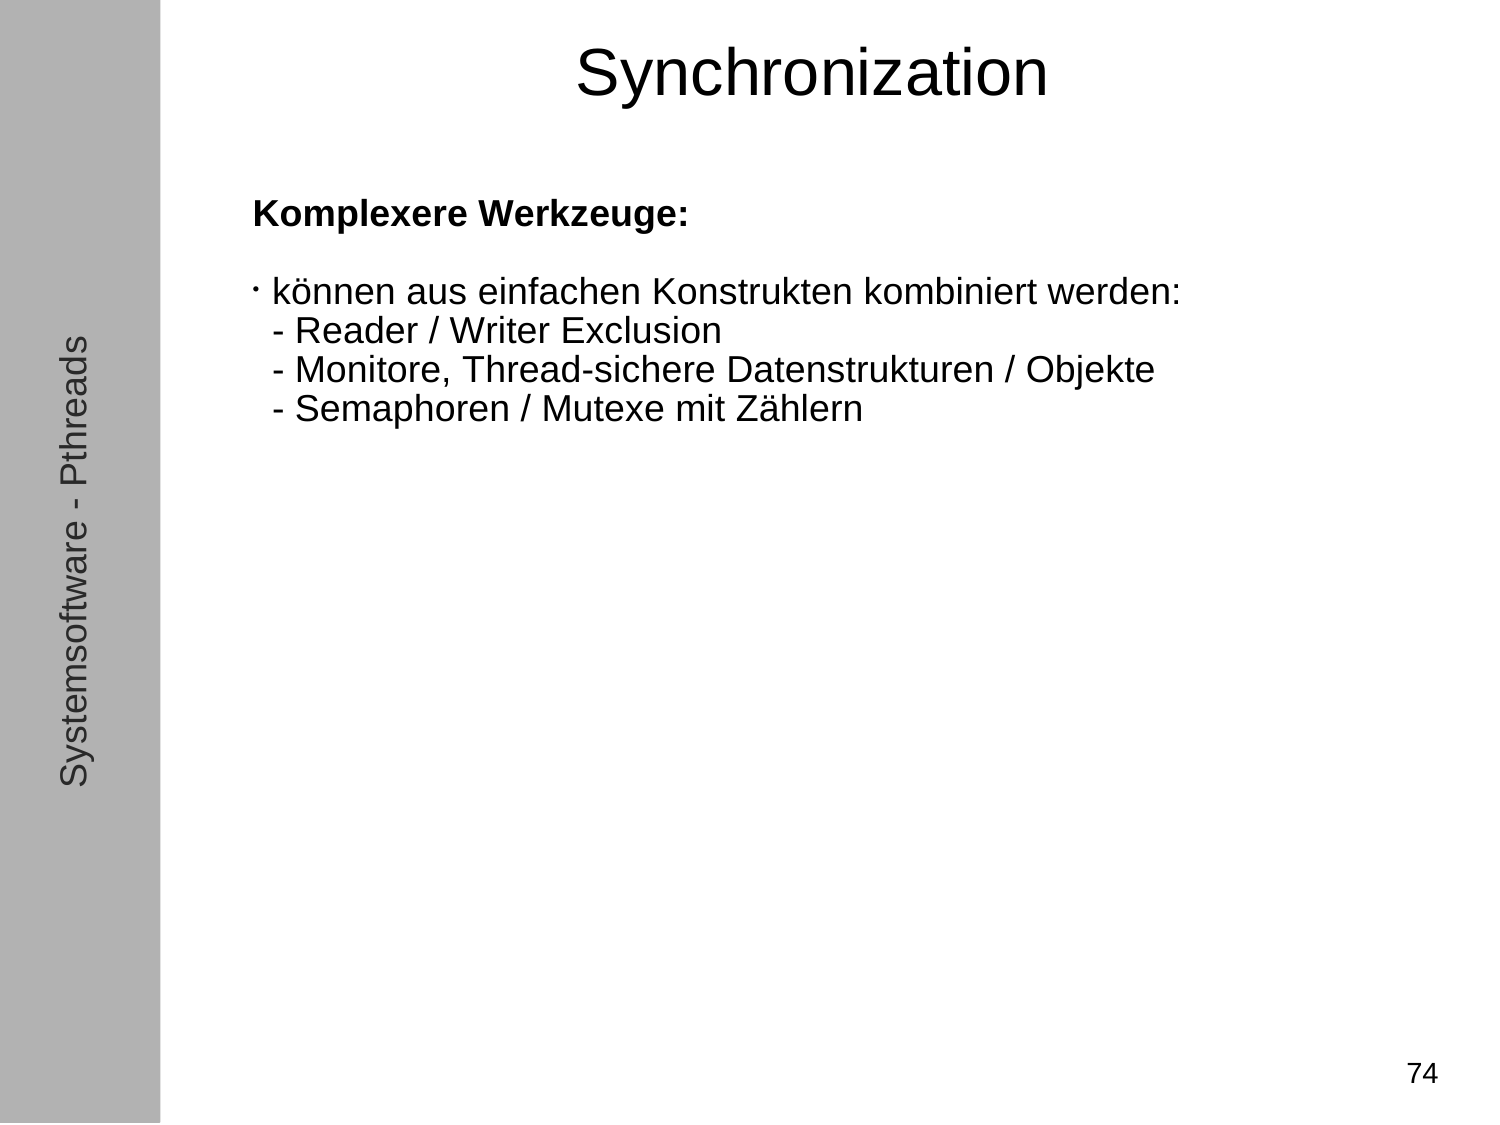

Synchronization
Komplexere Werkzeuge:
können aus einfachen Konstrukten kombiniert werden:
- Reader / Writer Exclusion
- Monitore, Thread-sichere Datenstrukturen / Objekte
- Semaphoren / Mutexe mit Zählern
Systemsoftware - Pthreads